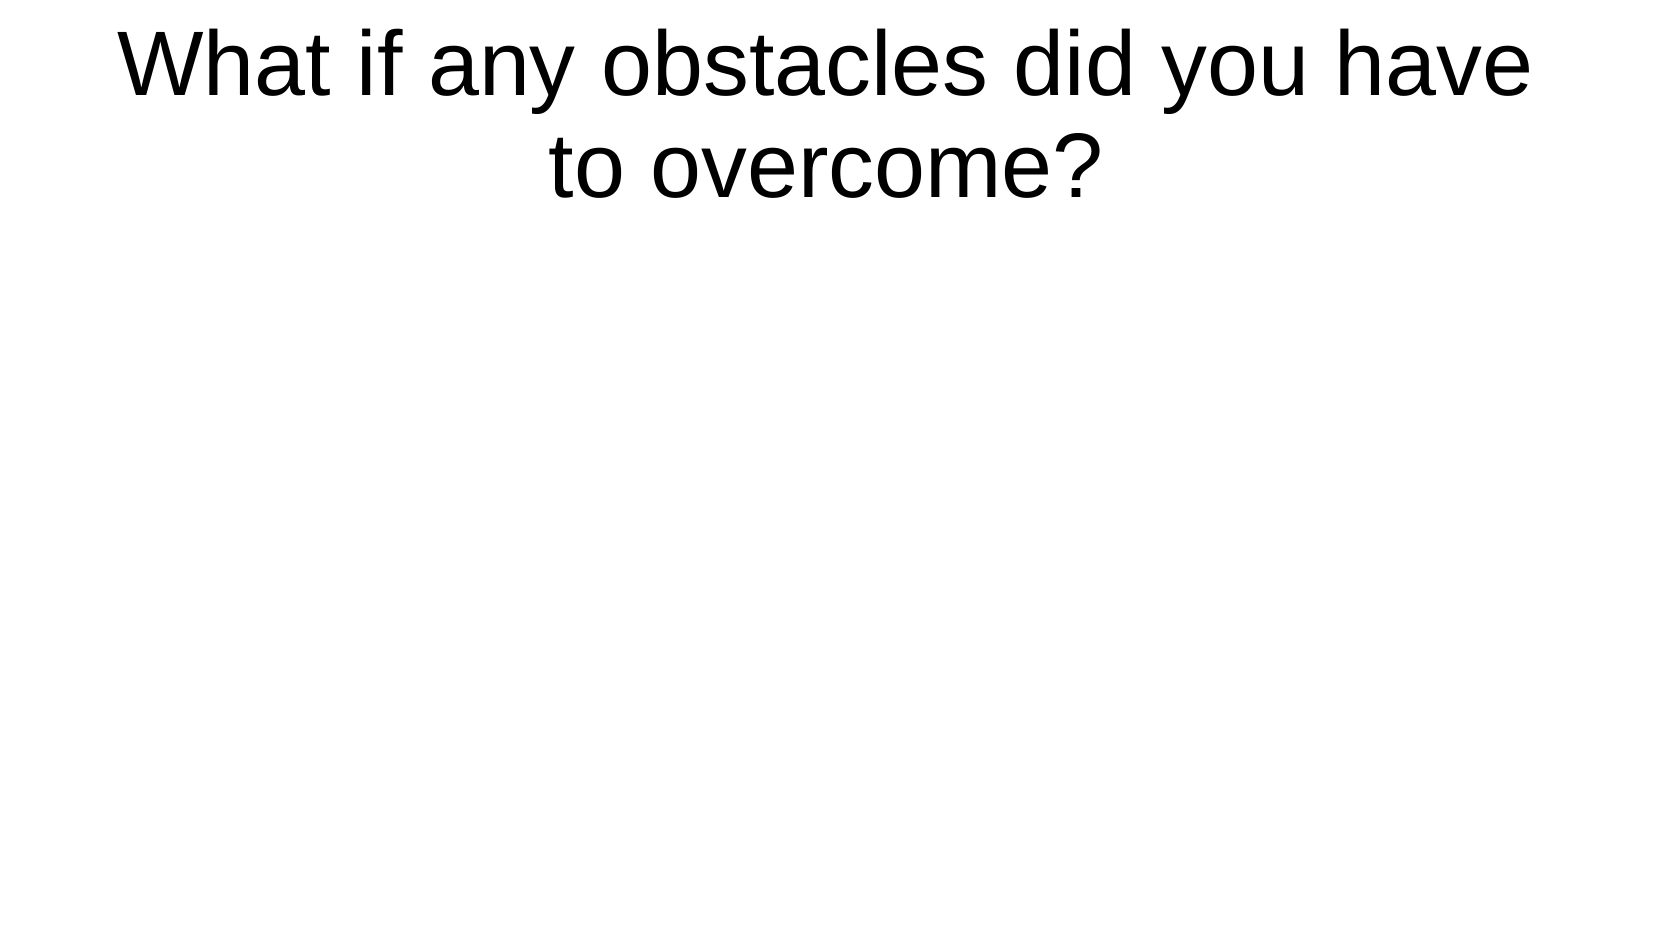

# What if any obstacles did you have to overcome?